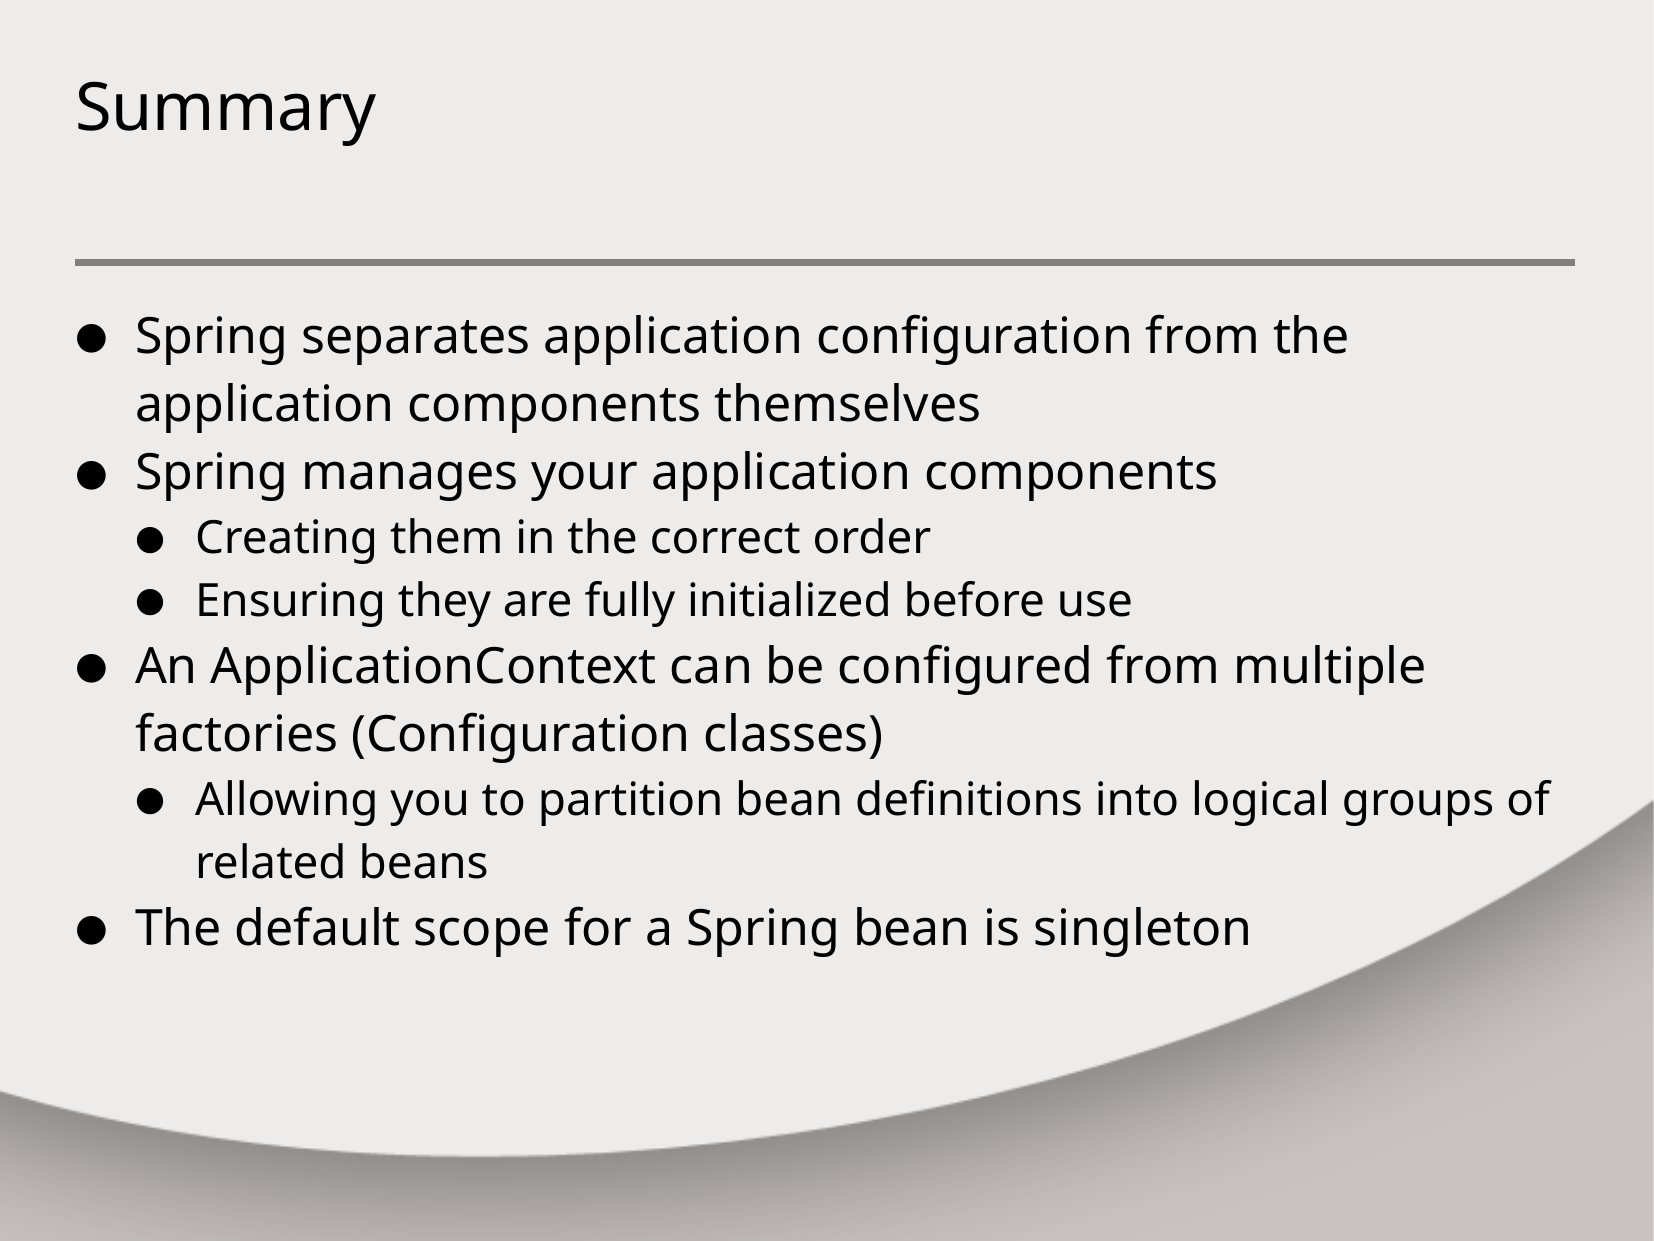

# Summary
Spring separates application configuration from the application components themselves
Spring manages your application components
Creating them in the correct order
Ensuring they are fully initialized before use
An ApplicationContext can be configured from multiple factories (Configuration classes)
Allowing you to partition bean definitions into logical groups of related beans
The default scope for a Spring bean is singleton